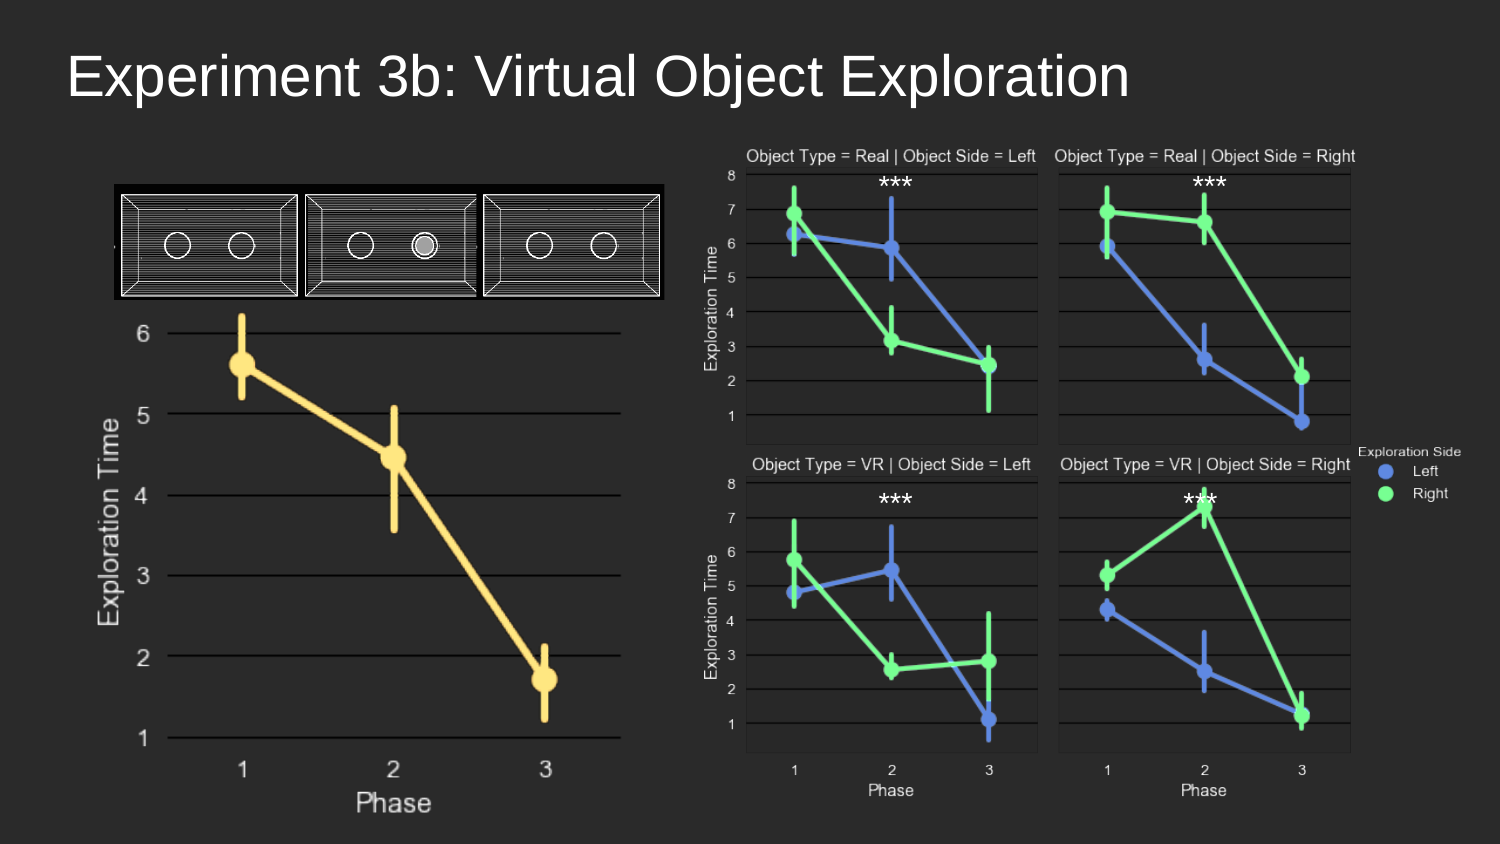

# Experiment 3b: Virtual Object Exploration
***
***
***
***